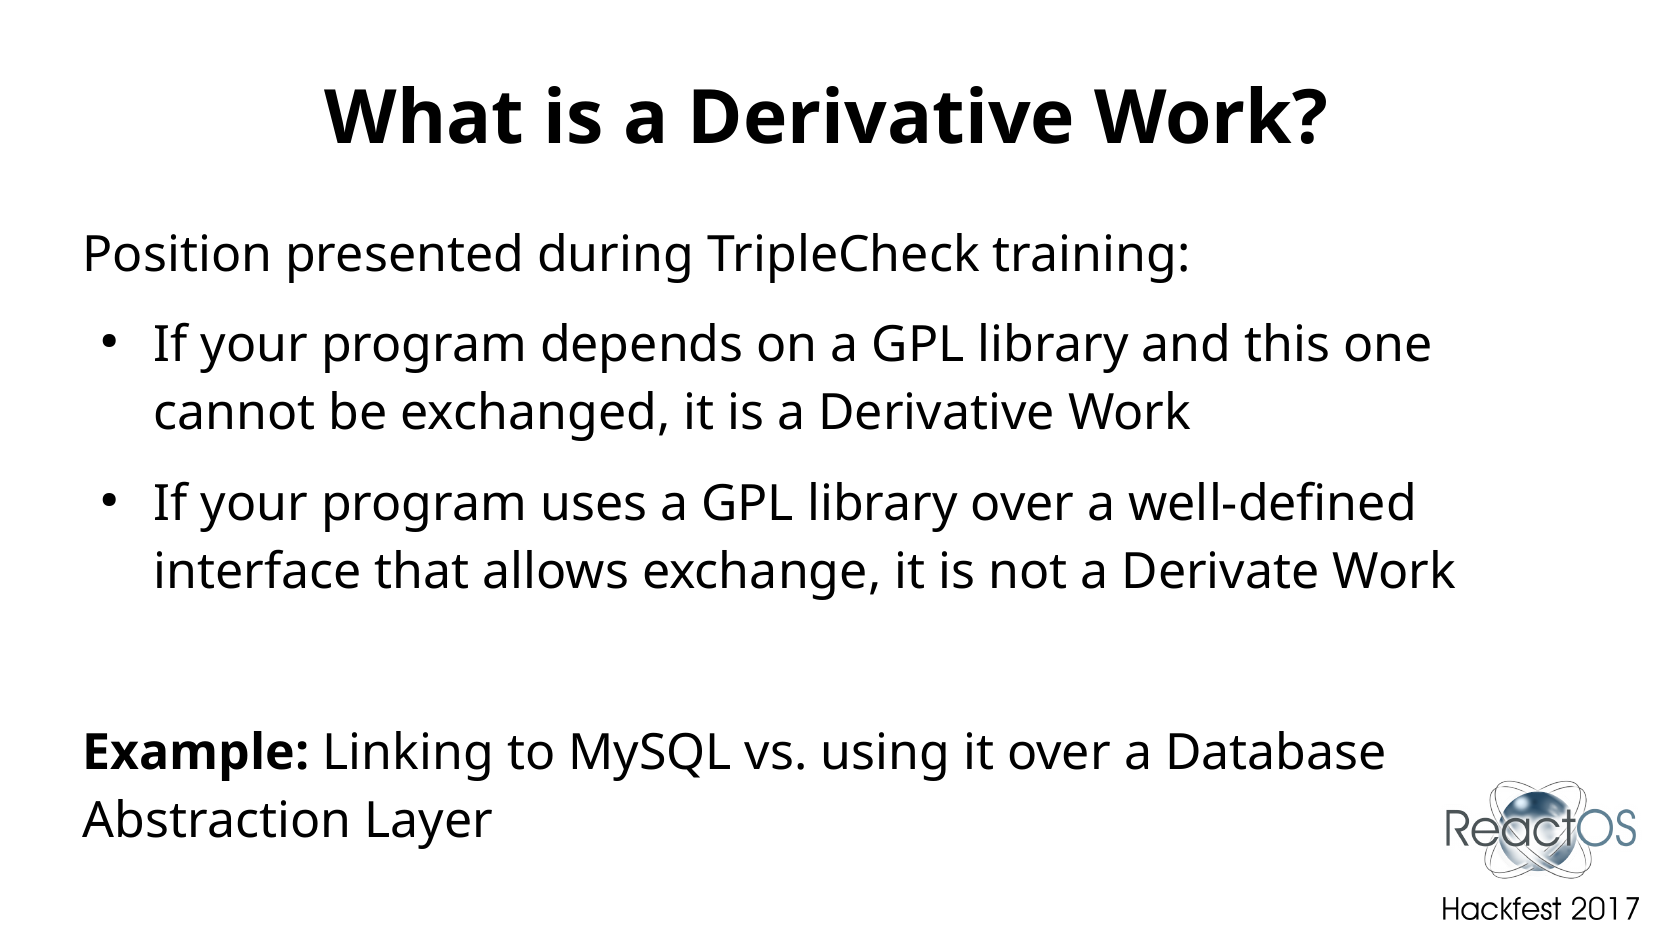

# What is a Derivative Work?
Position presented during TripleCheck training:
If your program depends on a GPL library and this one cannot be exchanged, it is a Derivative Work
If your program uses a GPL library over a well-defined interface that allows exchange, it is not a Derivate Work
Example: Linking to MySQL vs. using it over a Database
Abstraction Layer